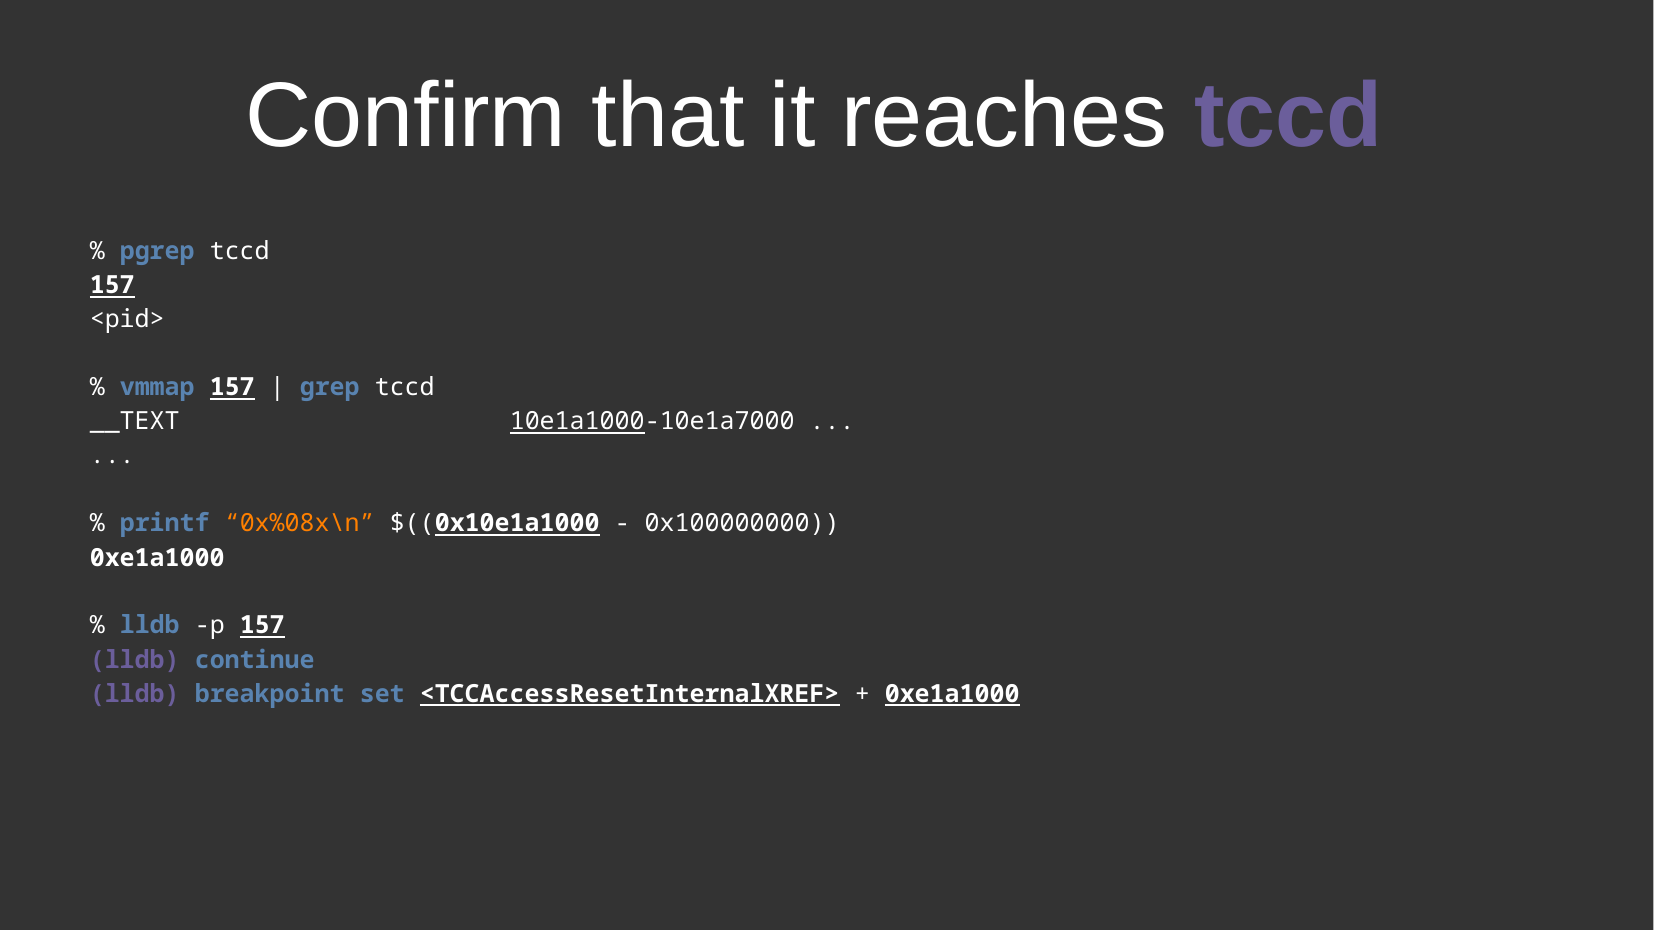

# Confirm that it reaches tccd
% pgrep tccd
157
<pid>
% vmmap 157 | grep tccd
__TEXT 10e1a1000-10e1a7000 ...
...
% printf “0x%08x\n” $((0x10e1a1000 - 0x100000000))
0xe1a1000
% lldb -p 157
(lldb) continue
(lldb) breakpoint set <TCCAccessResetInternalXREF> + 0xe1a1000